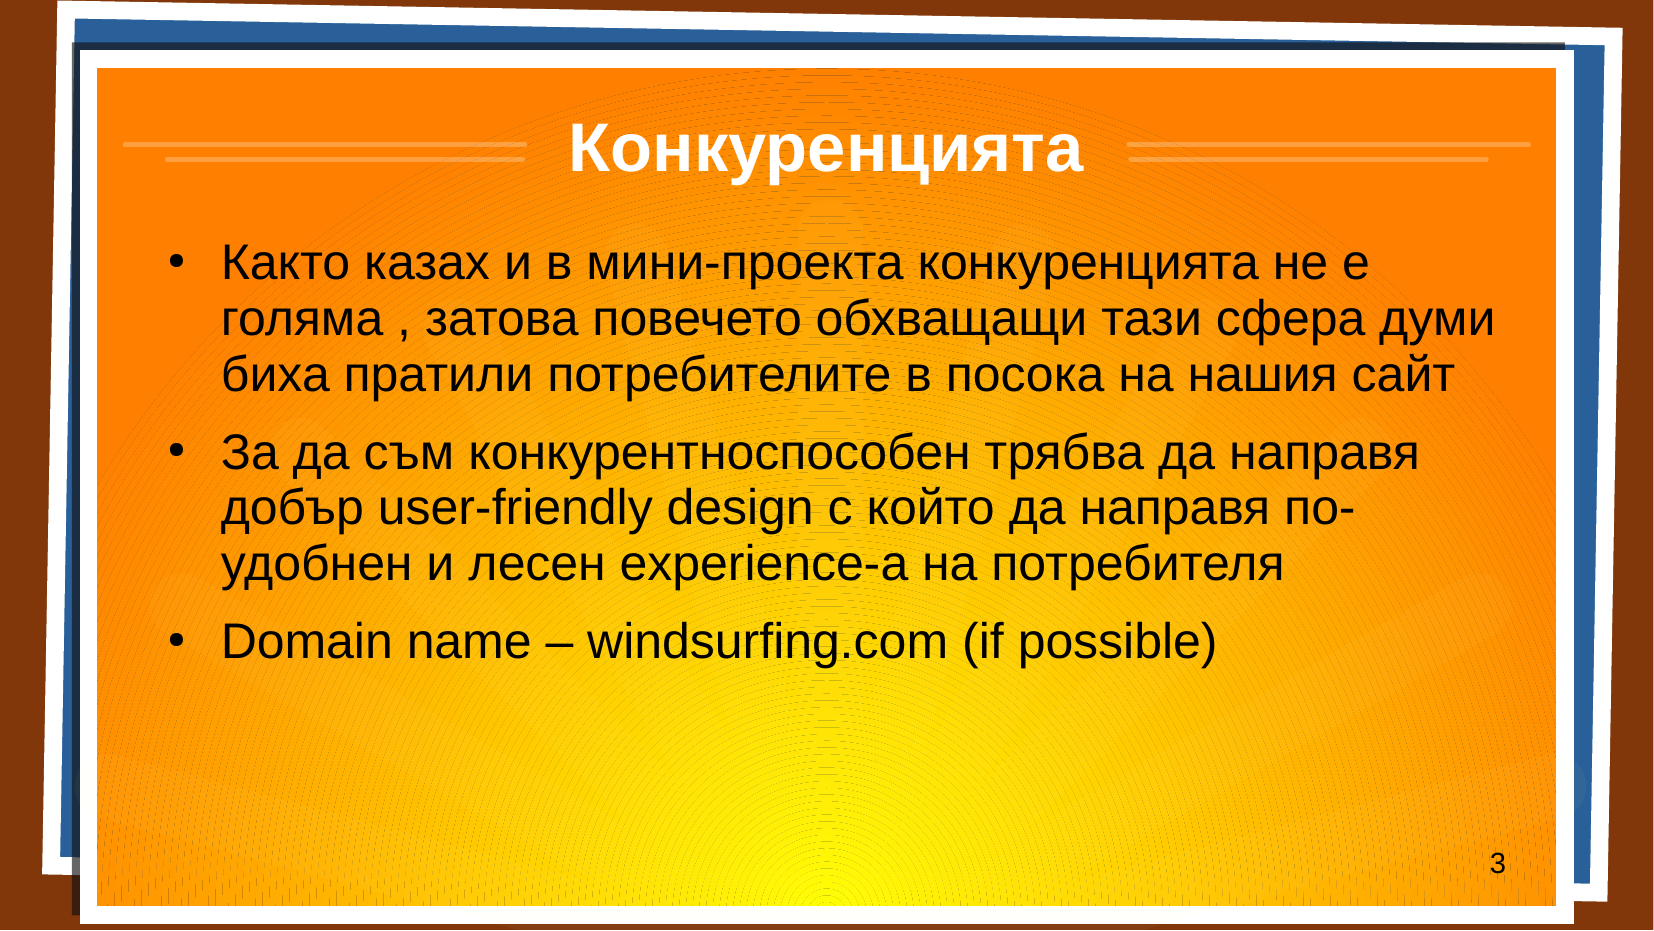

# Конкуренцията
Както казах и в мини-проекта конкуренцията не е голяма , затова повечето обхващащи тази сфера думи биха пратили потребителите в посока на нашия сайт
За да съм конкурентноспособен трябва да направя добър user-friendly design с който да направя по-удобнен и лесен experience-а на потребителя
Domain name – windsurfing.com (if possible)
3